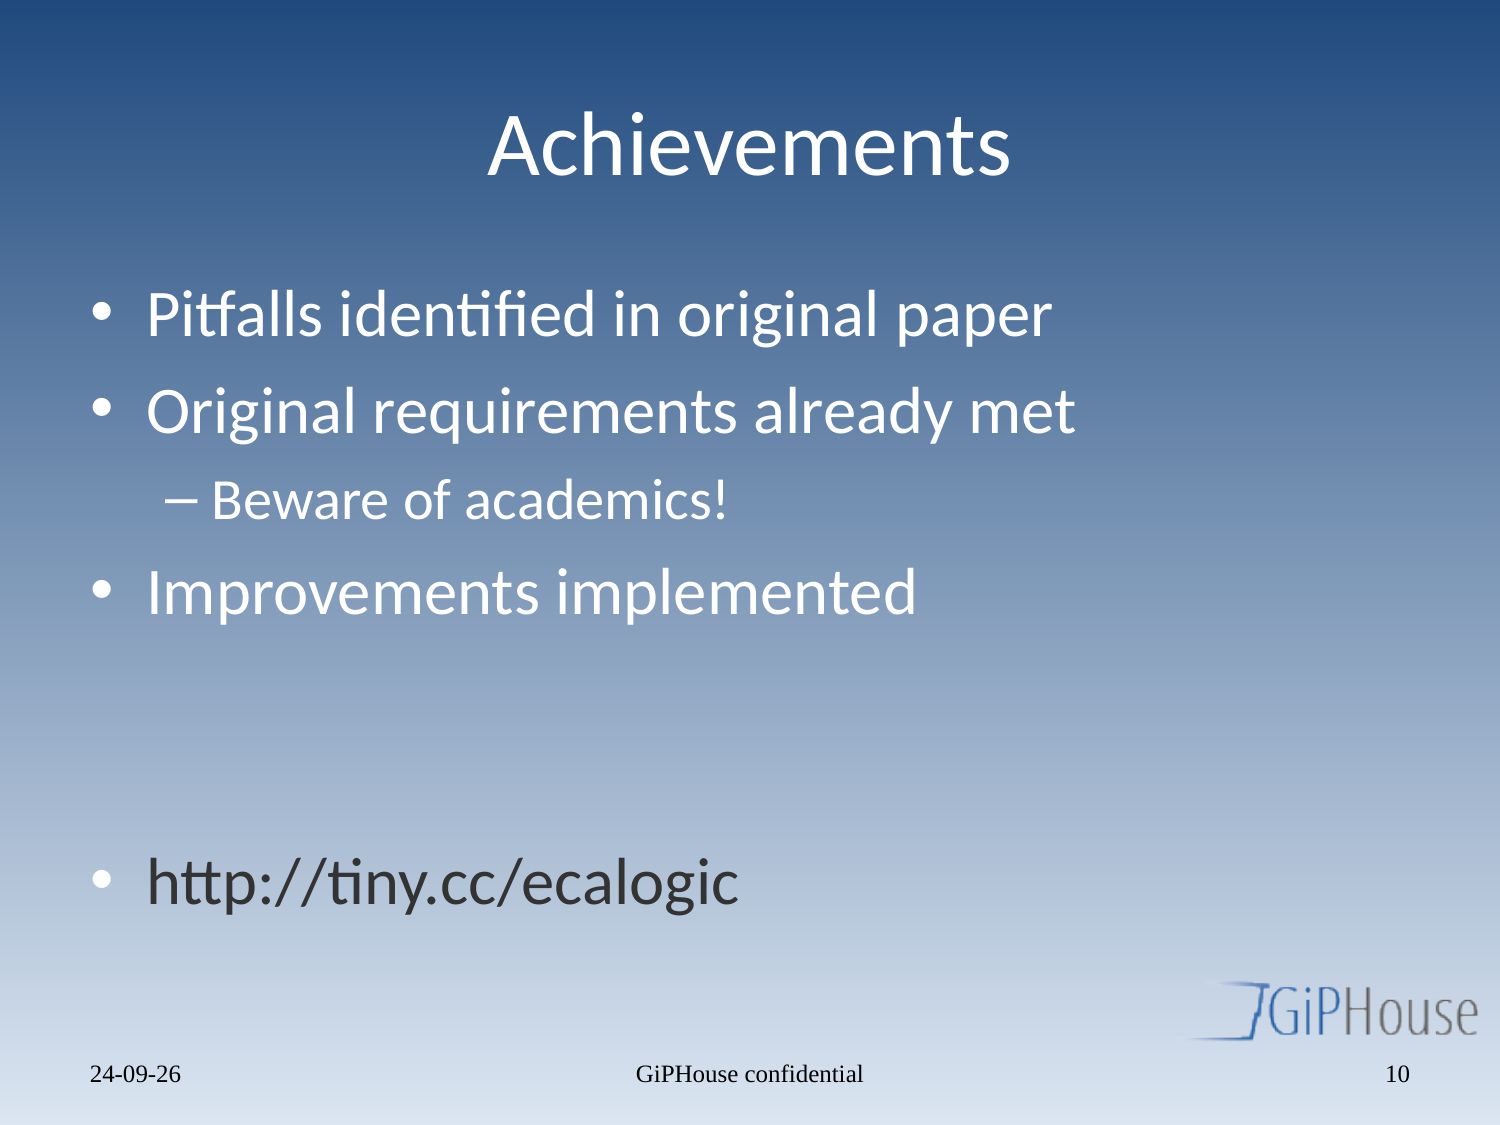

# Achievements
Pitfalls identified in original paper
Original requirements already met
Beware of academics!
Improvements implemented
http://tiny.cc/ecalogic
GiPHouse confidential